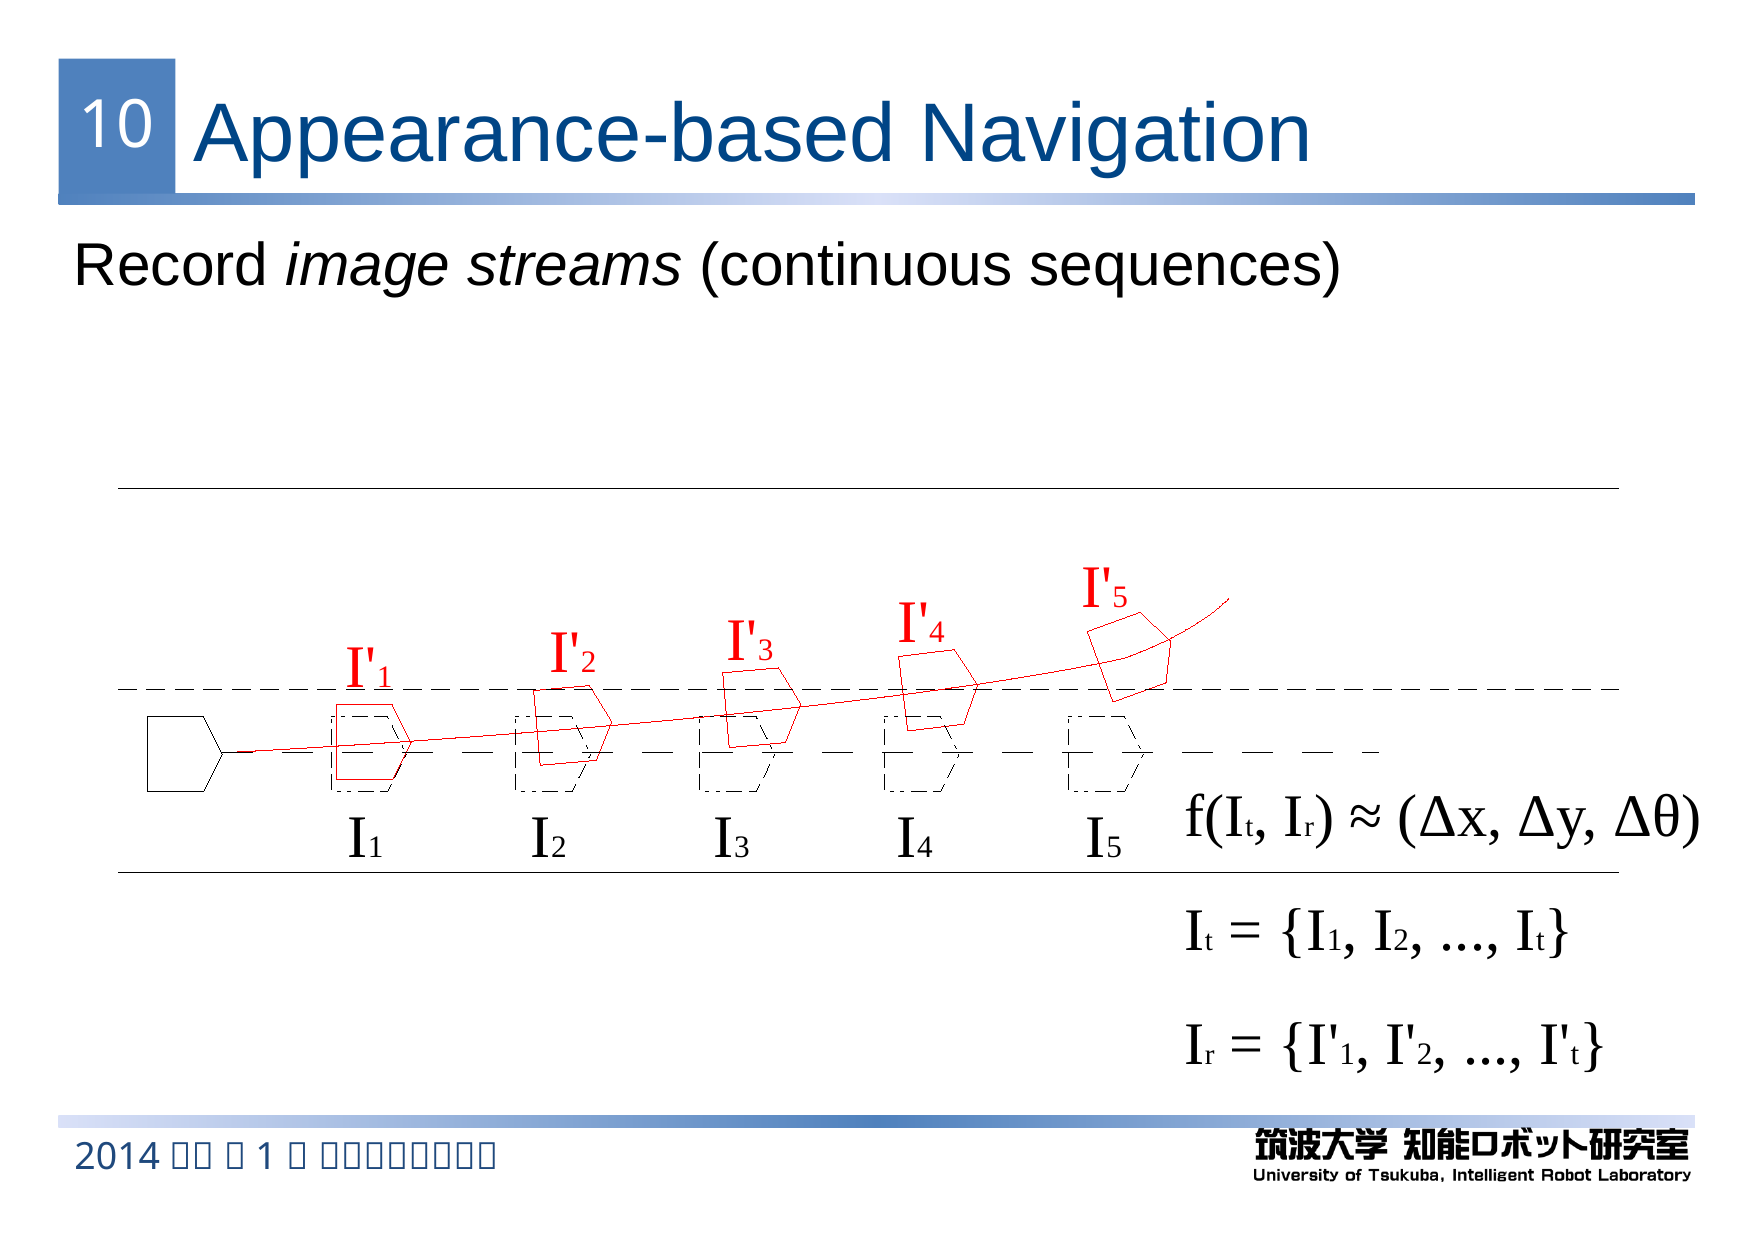

# Appearance-based Navigation
Record image streams (continuous sequences)
I'5
I'4
I'3
I'2
I'1
f(It, Ir) ≈ (Δx, Δy, Δθ)
It = {I1, I2, ..., It}
Ir = {I'1, I'2, ..., I't}
I1
I2
I3
I4
I5